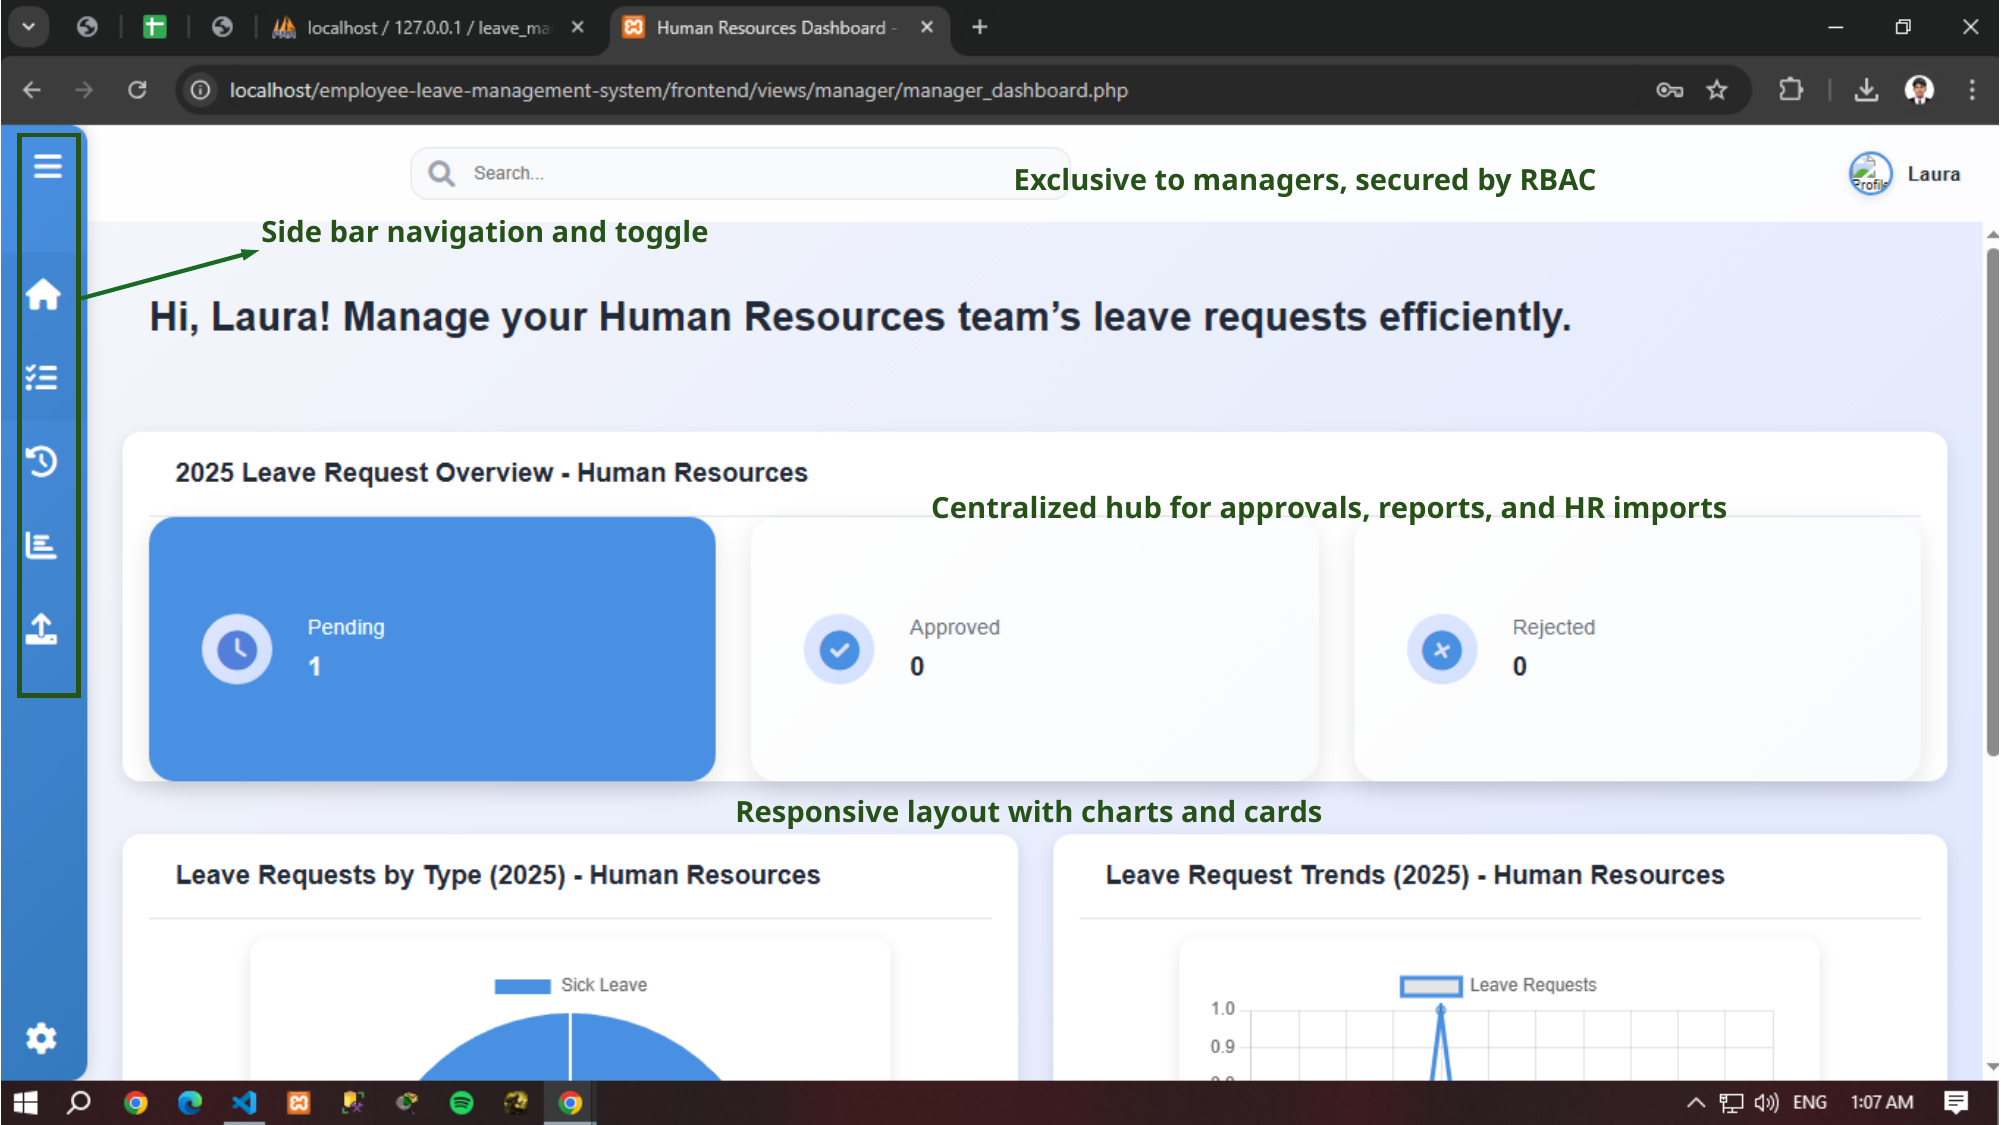

Exclusive to managers, secured by RBAC
Side bar navigation and toggle
Centralized hub for approvals, reports, and HR imports
Responsive layout with charts and cards